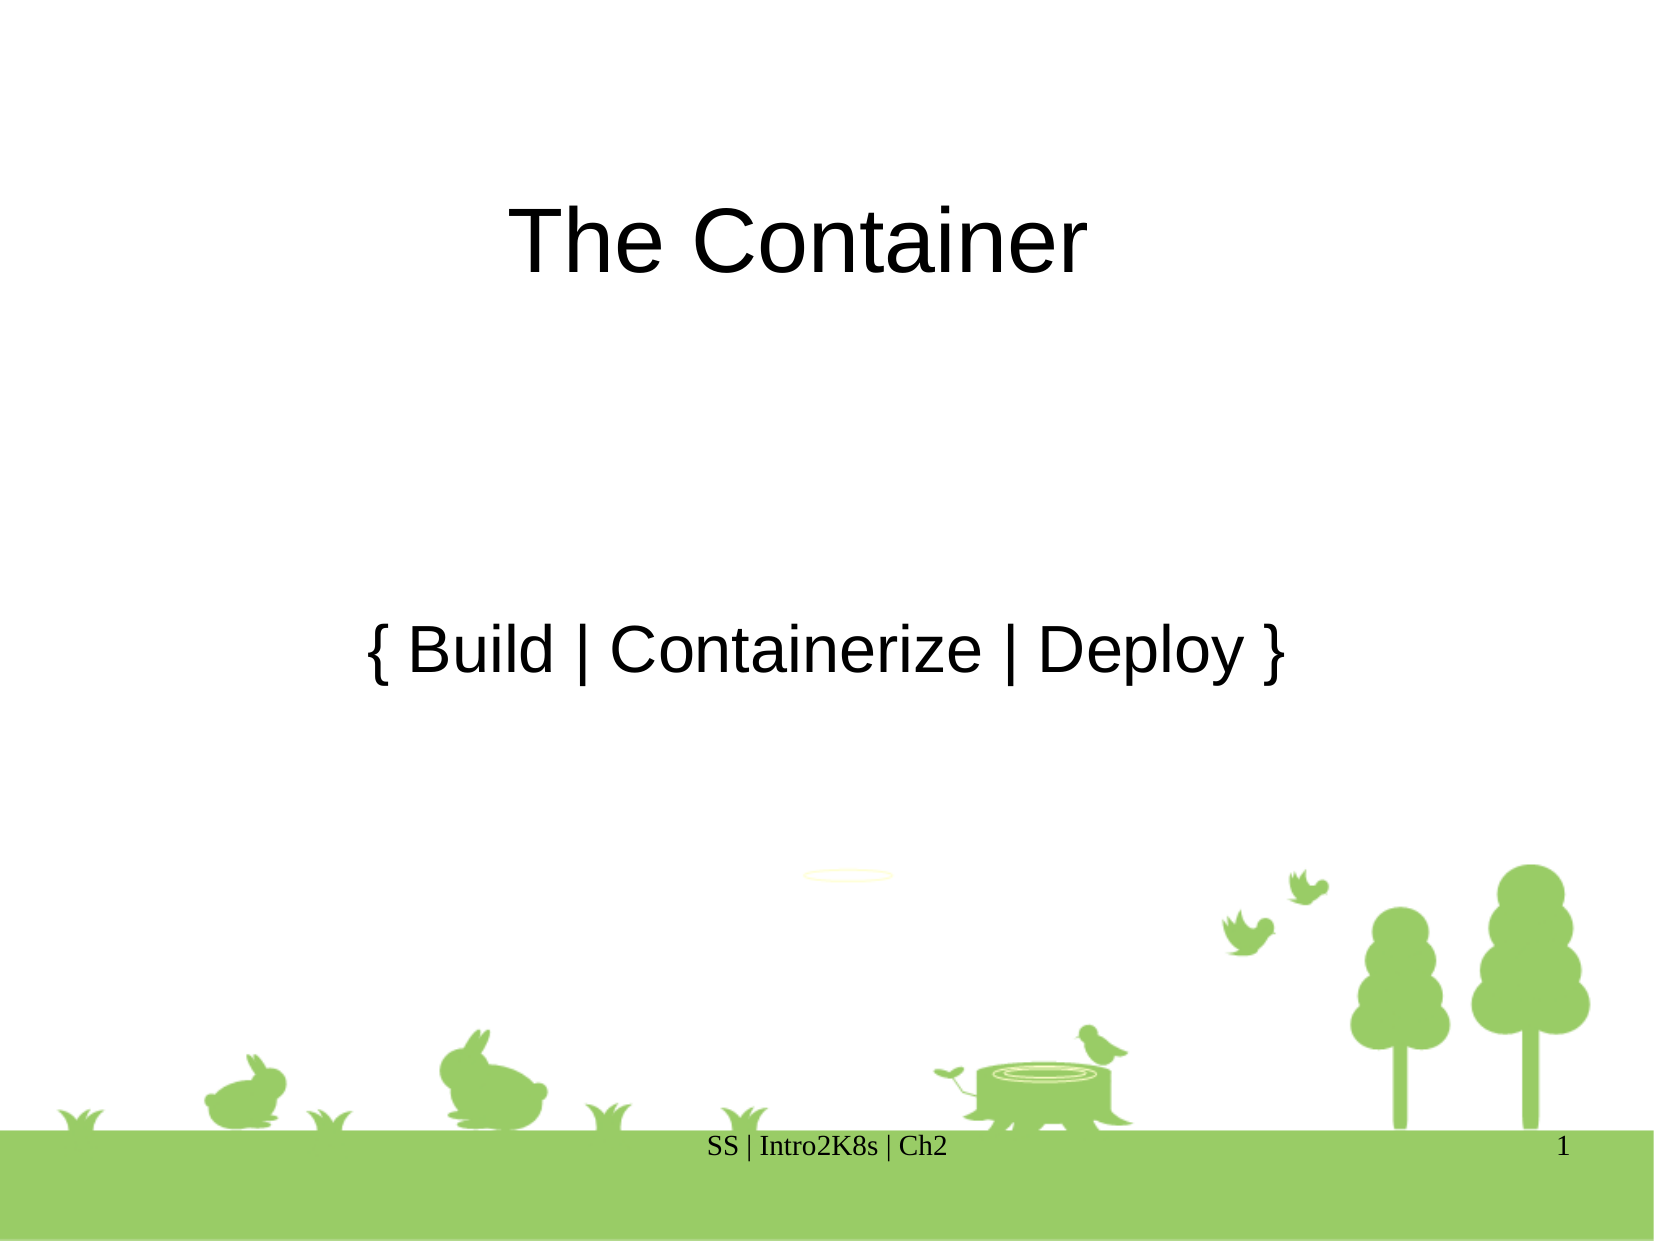

# The Container
{ Build | Containerize | Deploy }
SS | Intro2K8s | Ch2
1